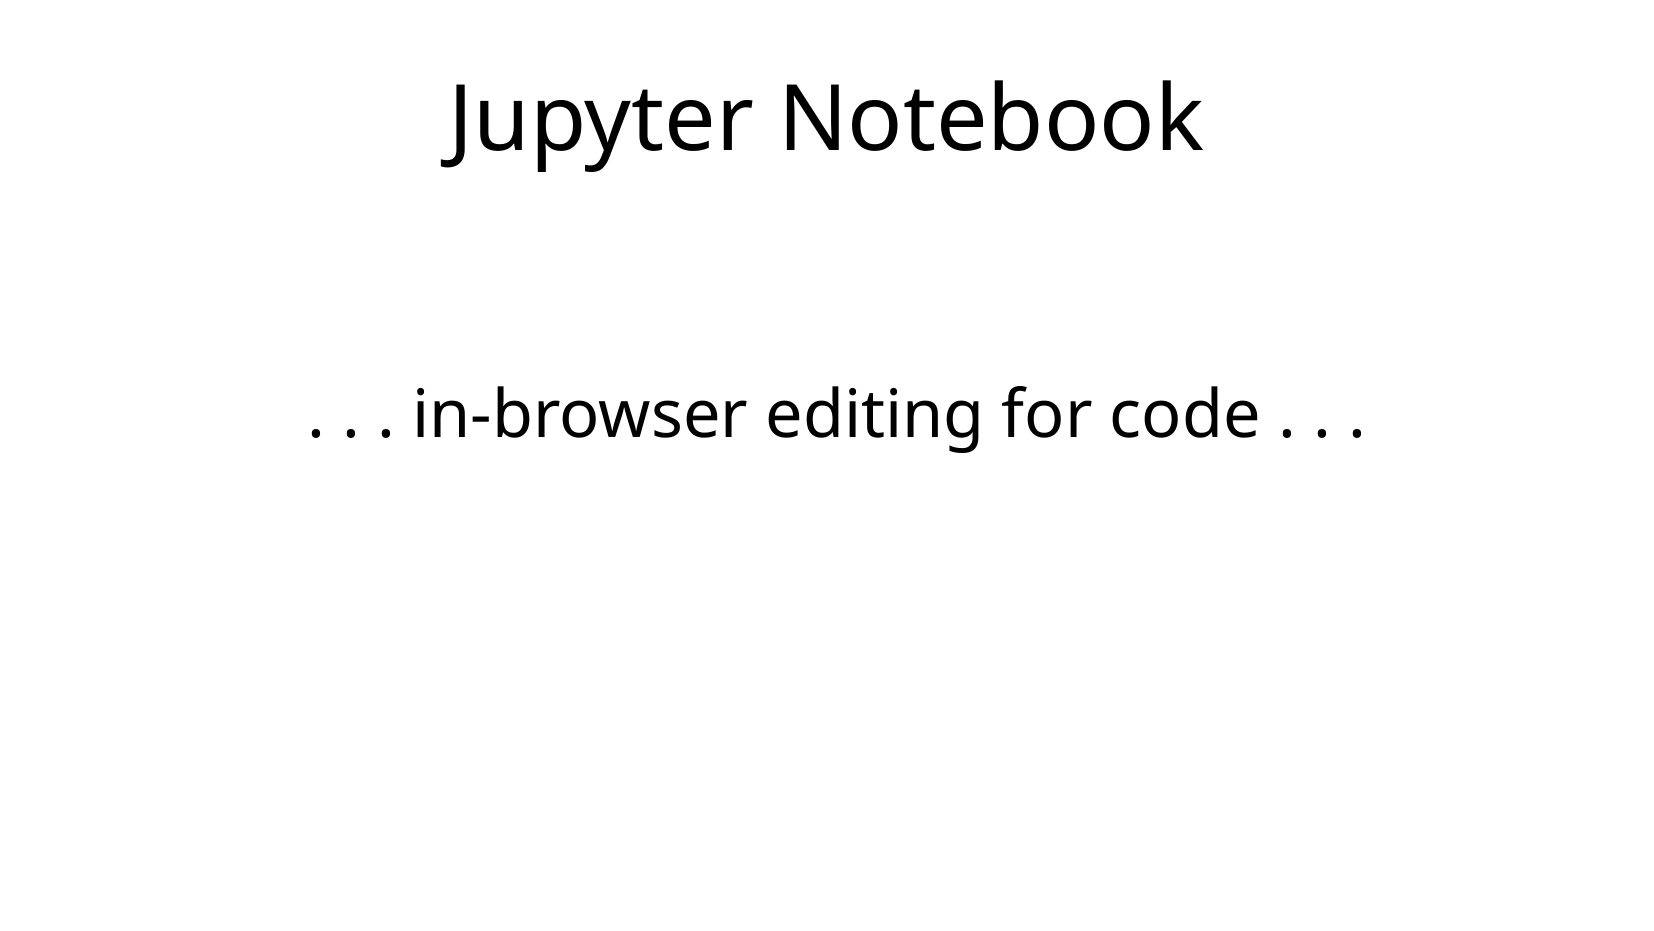

# Jupyter Notebook
. . . in-browser editing for code . . .